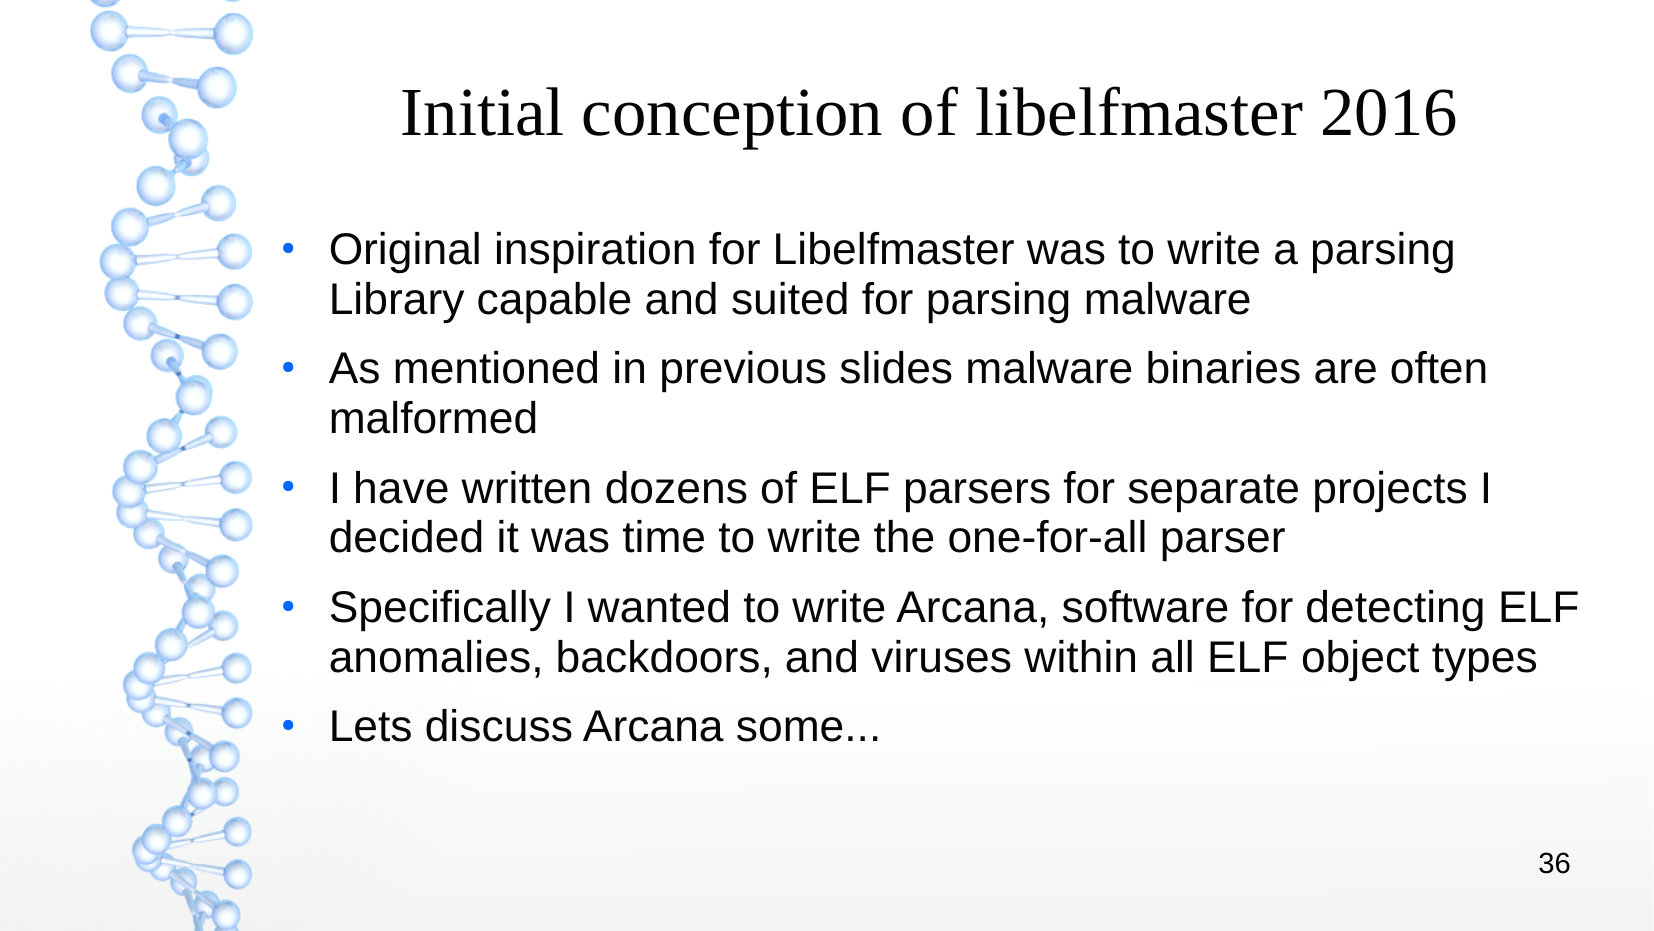

# Initial conception of libelfmaster 2016
Original inspiration for Libelfmaster was to write a parsing Library capable and suited for parsing malware
As mentioned in previous slides malware binaries are often malformed
I have written dozens of ELF parsers for separate projects I decided it was time to write the one-for-all parser
Specifically I wanted to write Arcana, software for detecting ELF anomalies, backdoors, and viruses within all ELF object types
Lets discuss Arcana some...
36